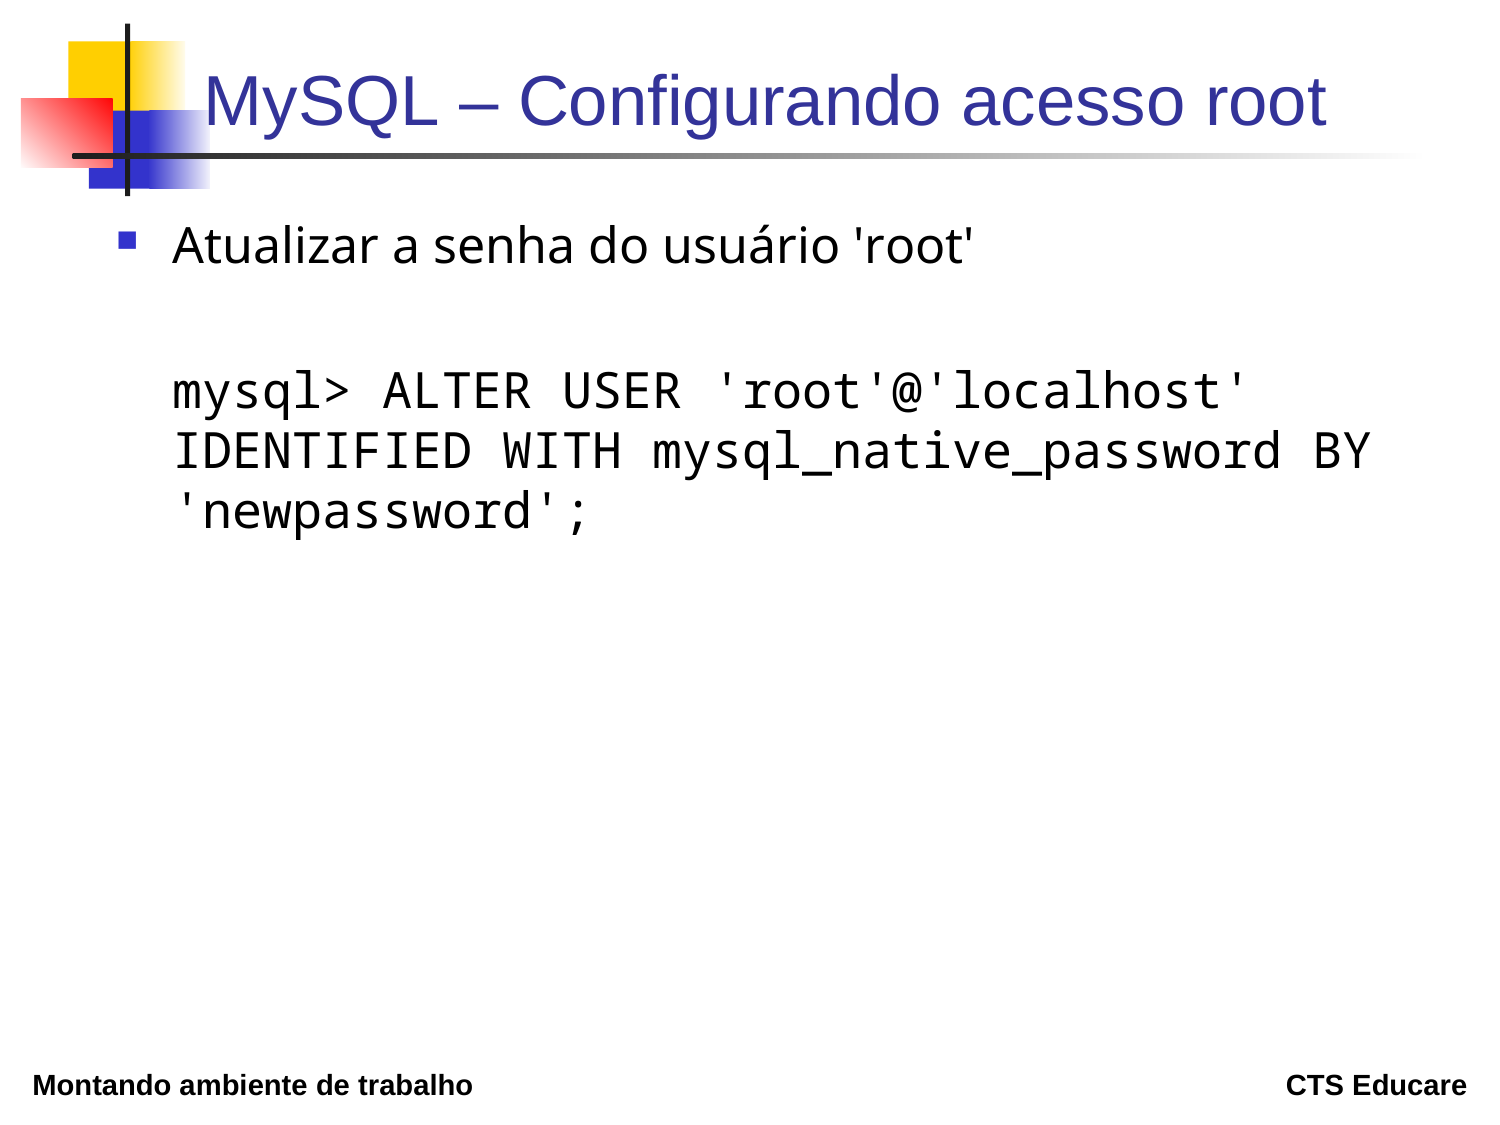

# MySQL – Configurando acesso root
Atualizar a senha do usuário 'root'
mysql> ALTER USER 'root'@'localhost' IDENTIFIED WITH mysql_native_password BY 'newpassword';